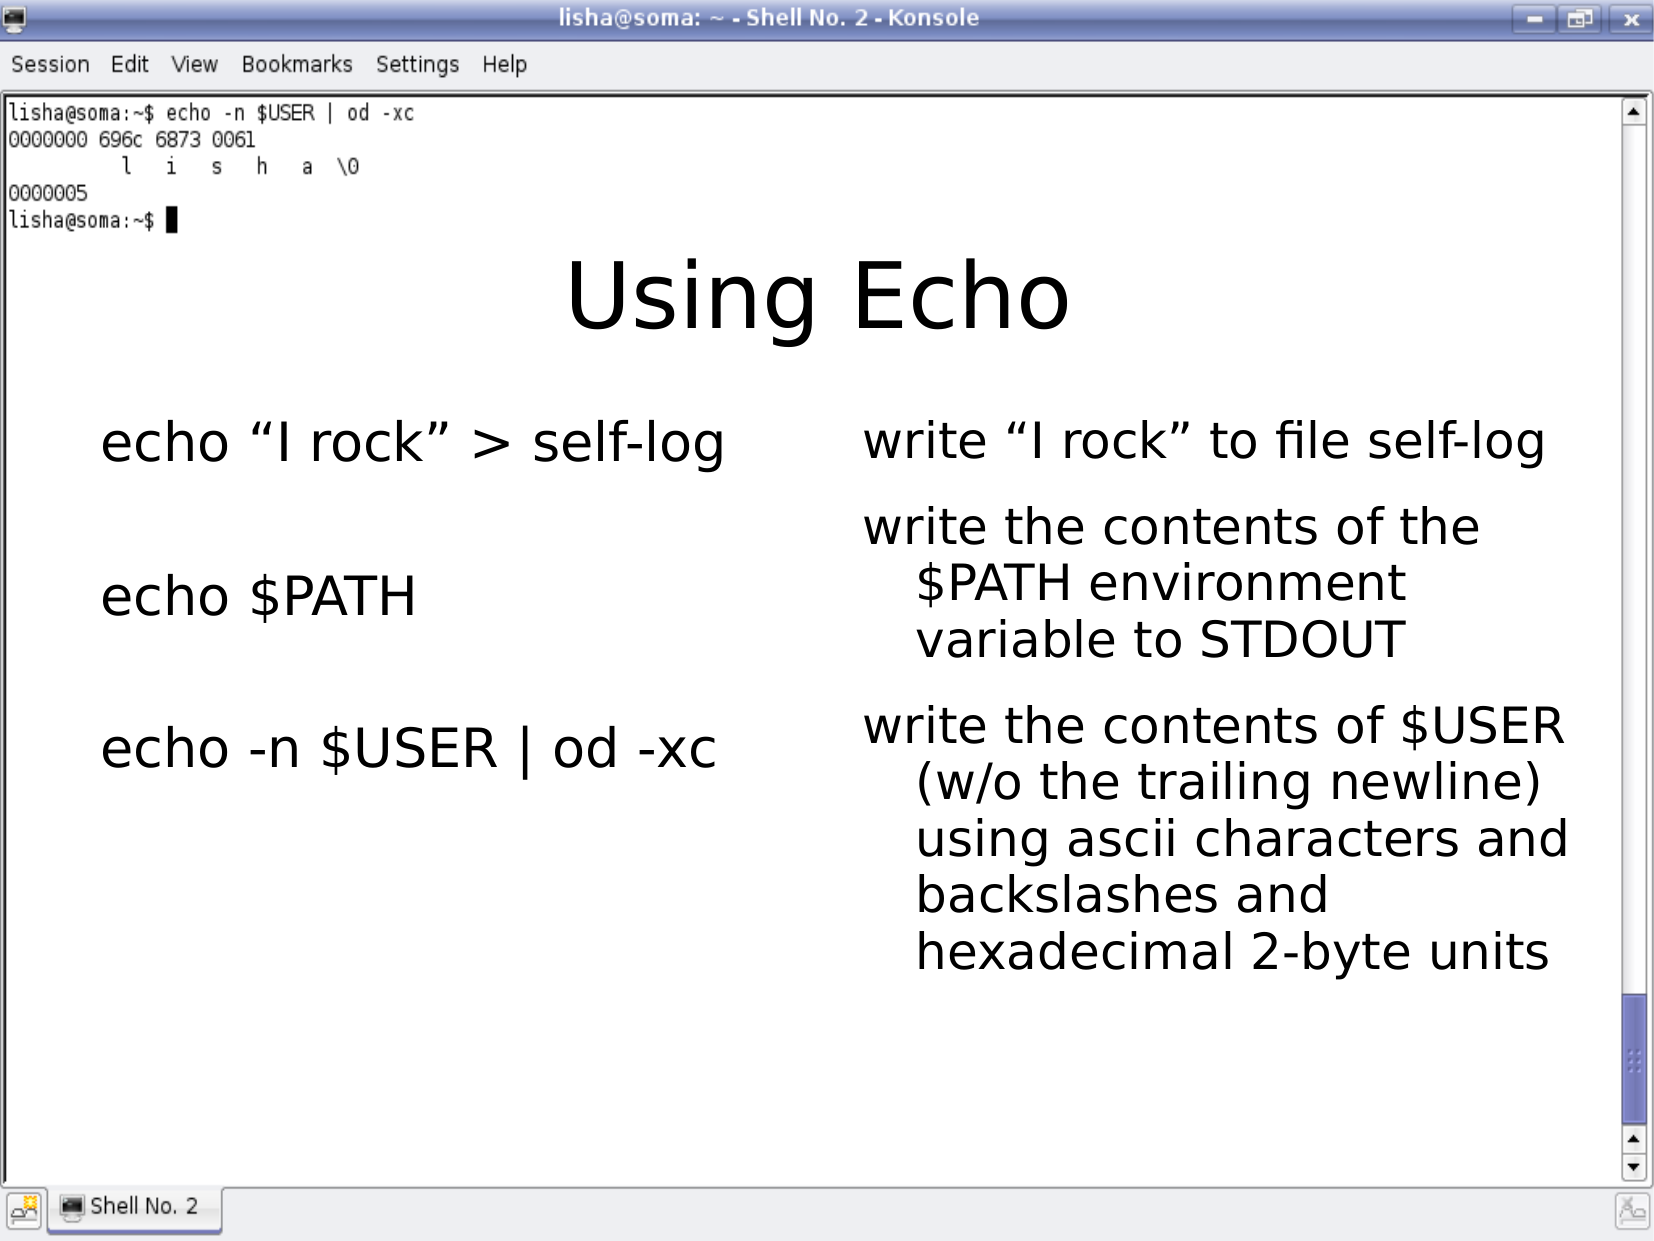

# Using Echo
write “I rock” to file self-log
write the contents of the $PATH environment variable to STDOUT
write the contents of $USER (w/o the trailing newline) using ascii characters and backslashes and hexadecimal 2-byte units
echo “I rock” > self-log
echo $PATH
echo -n $USER | od -xc